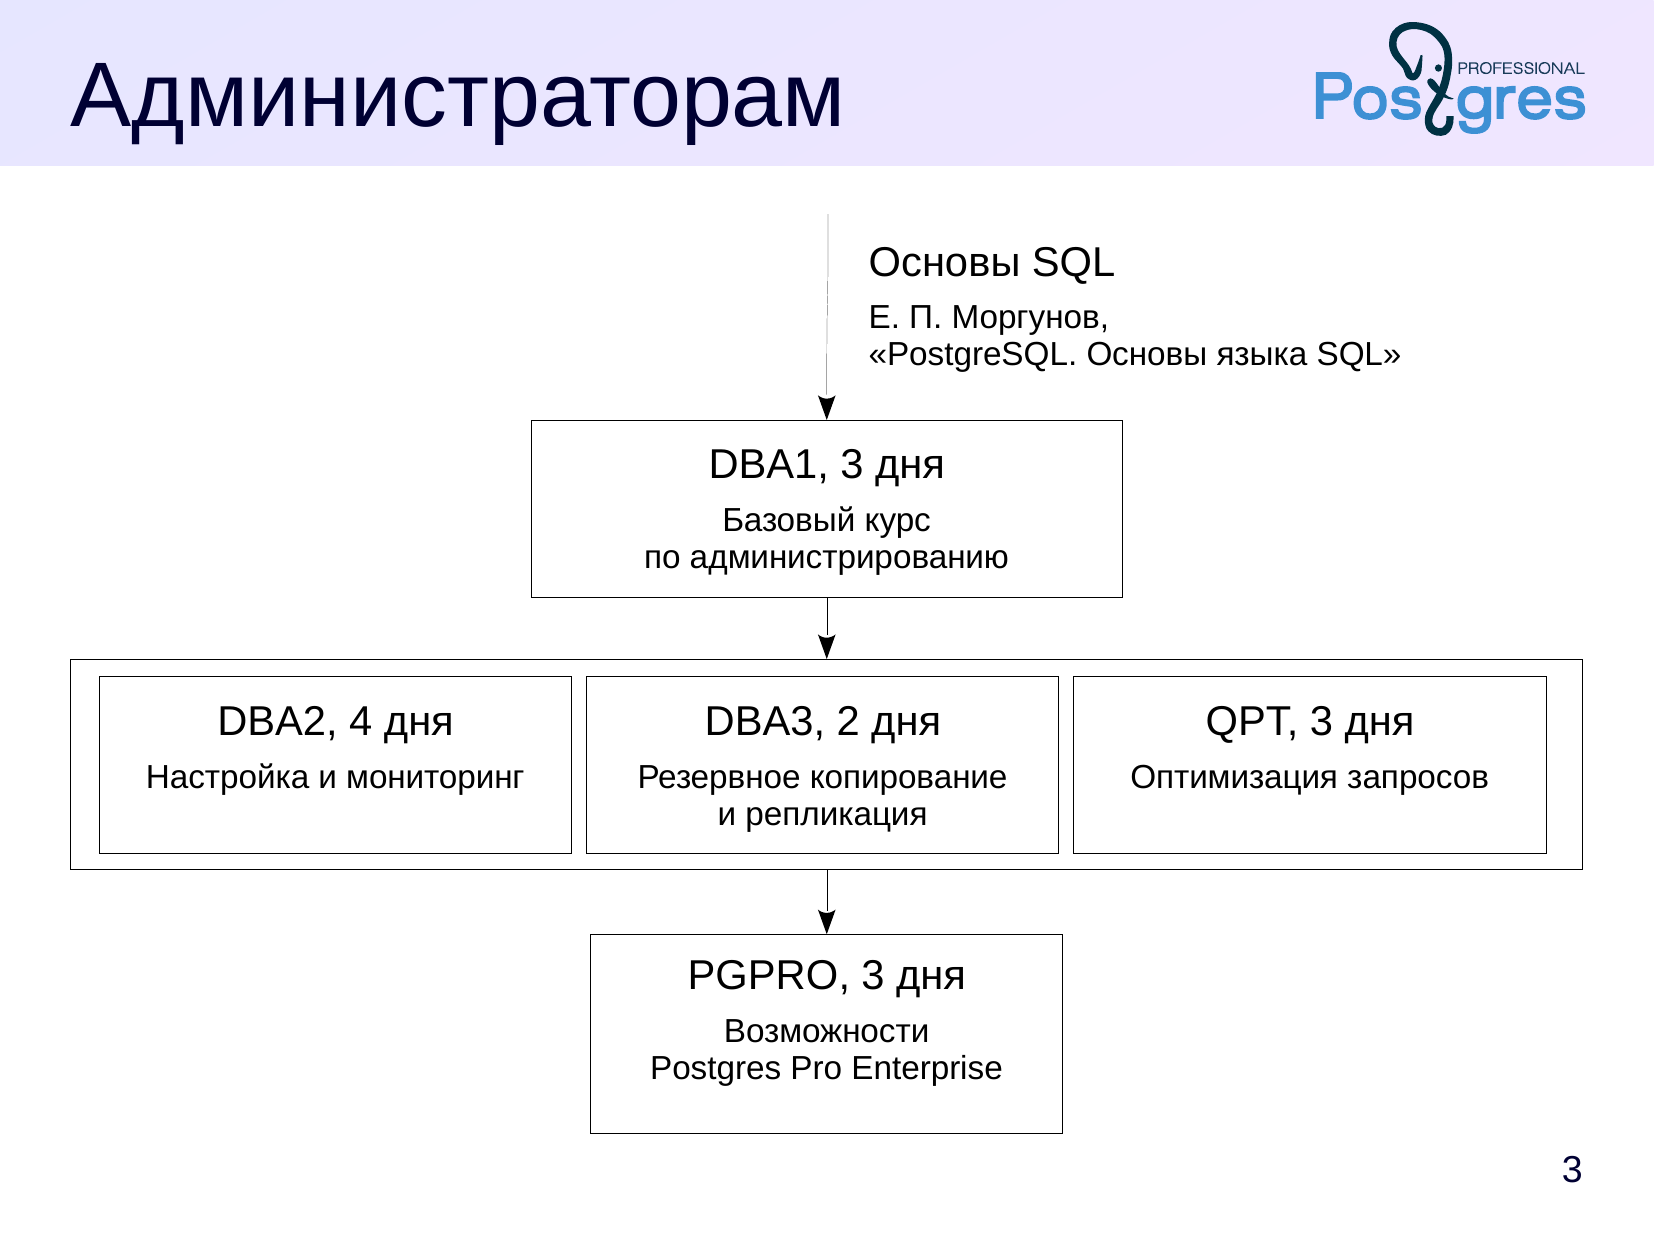

# Администраторам
Основы SQL
Е. П. Моргунов,
«PostgreSQL. Основы языка SQL»
DBA1, 3 дня
Базовый курс
по администрированию
DBA2, 4 дня
Настройка и мониторинг
DBA3, 2 дня
Резервное копирование
и репликация
QPT, 3 дня
Оптимизация запросов
PGPRO, 3 дня
Возможности
Postgres Pro Enterprise